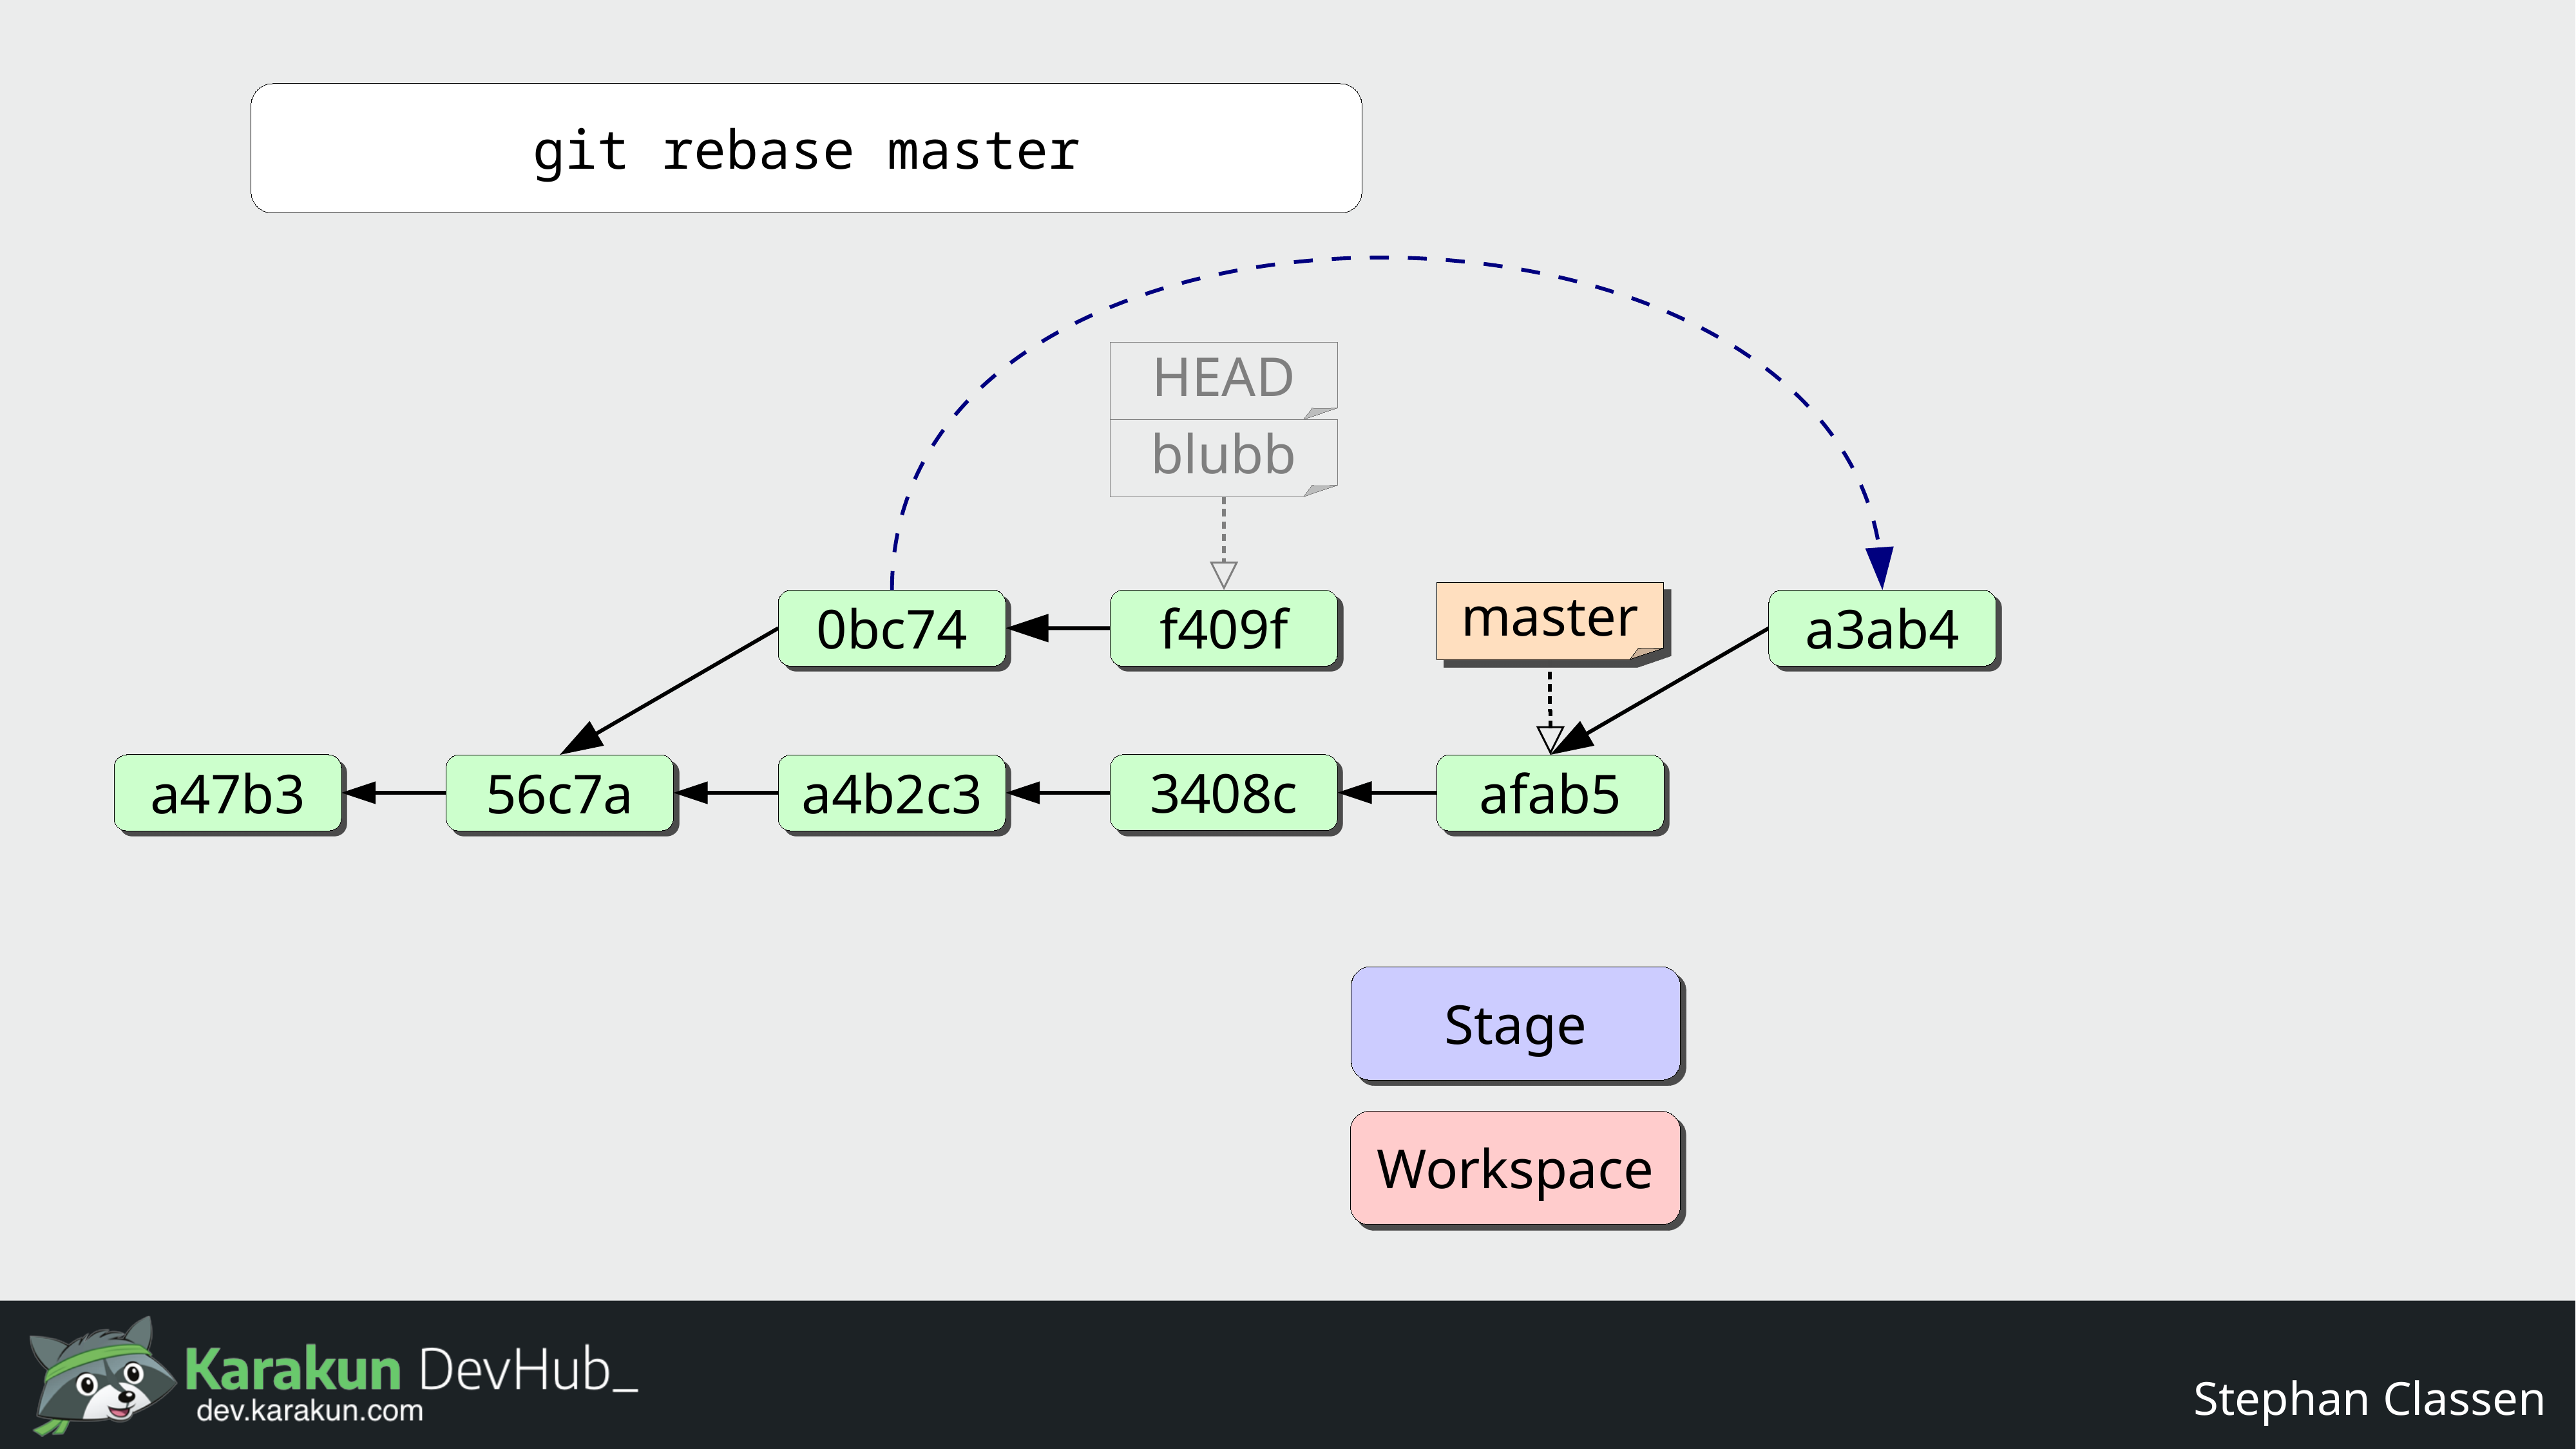

git rebase master
HEAD
blubb
master
0bc74
a3ab4
f409f
3408c
a47b3
56c7a
a4b2c3
afab5
Stage
Workspace
Stephan Classen
ddddd